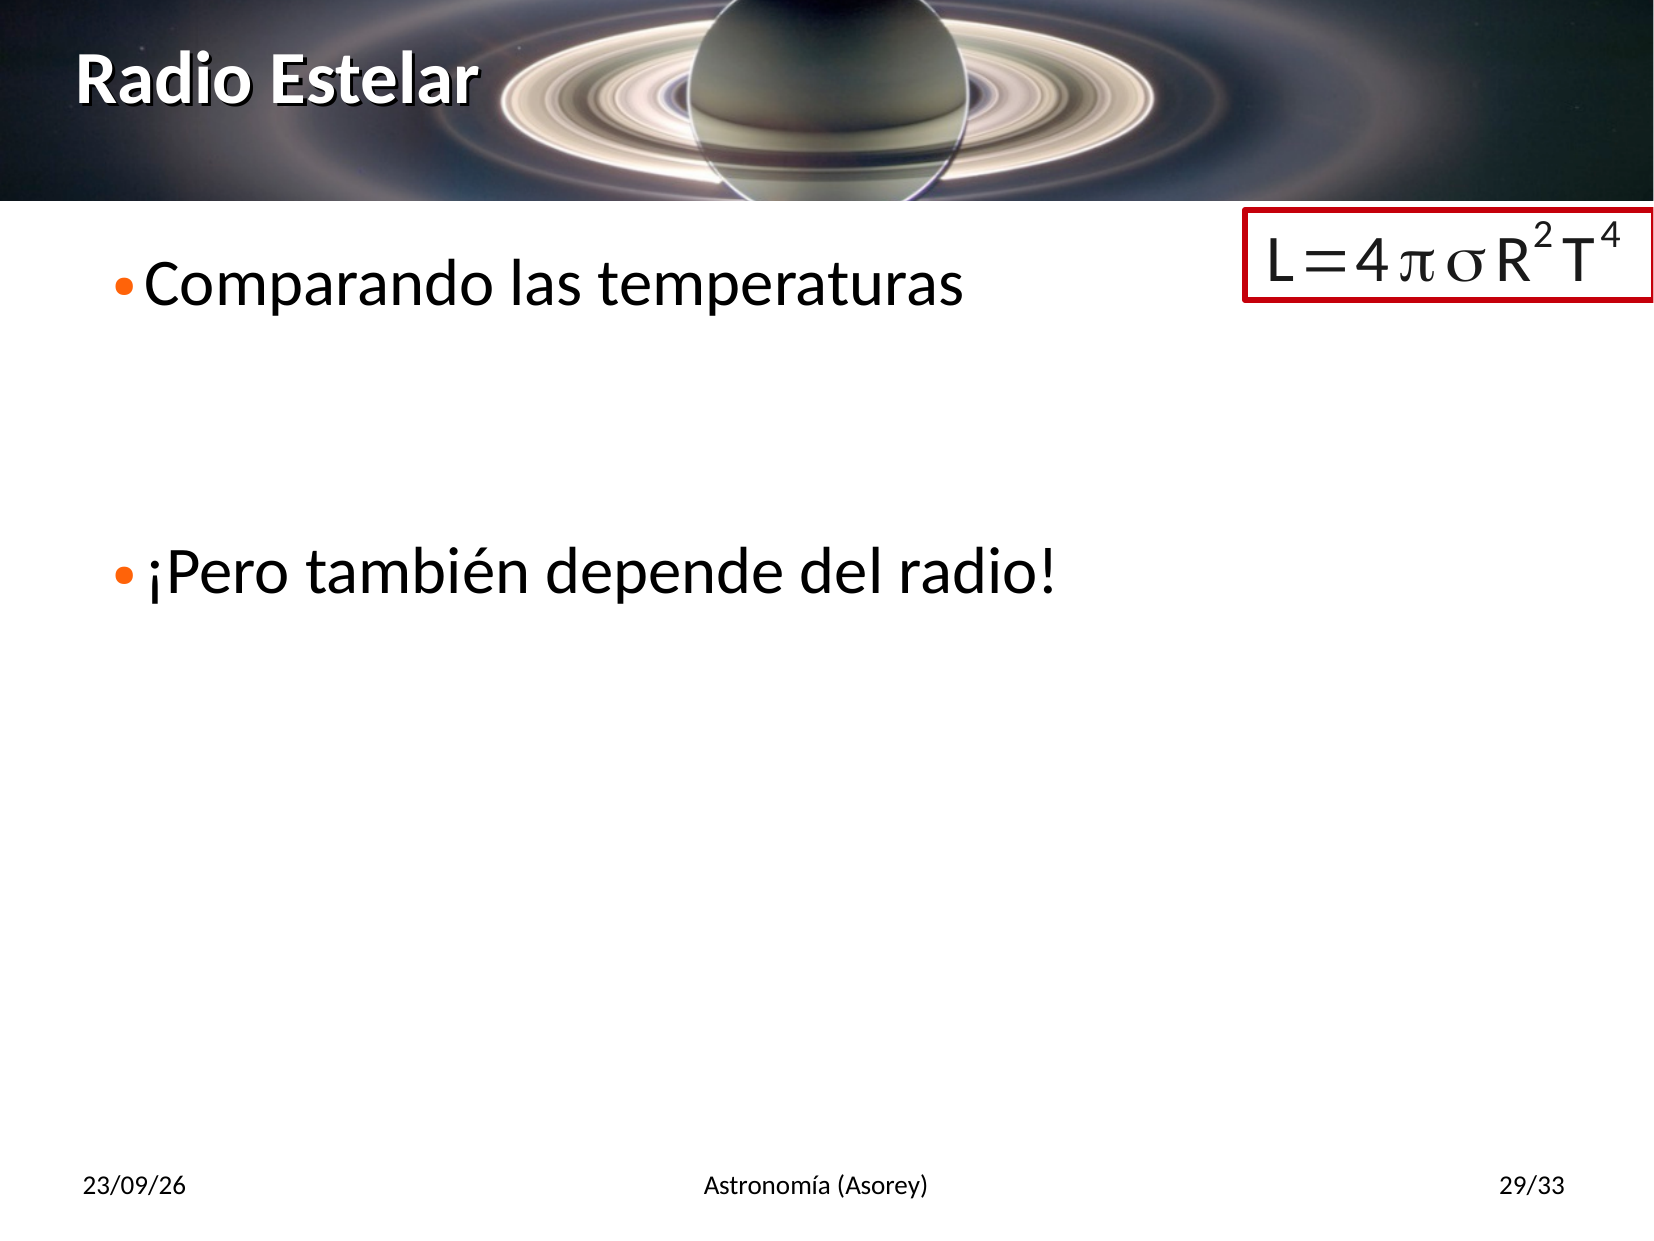

# Radio Estelar
Comparando las temperaturas
¡Pero también depende del radio!
Astronomía (Asorey)
29